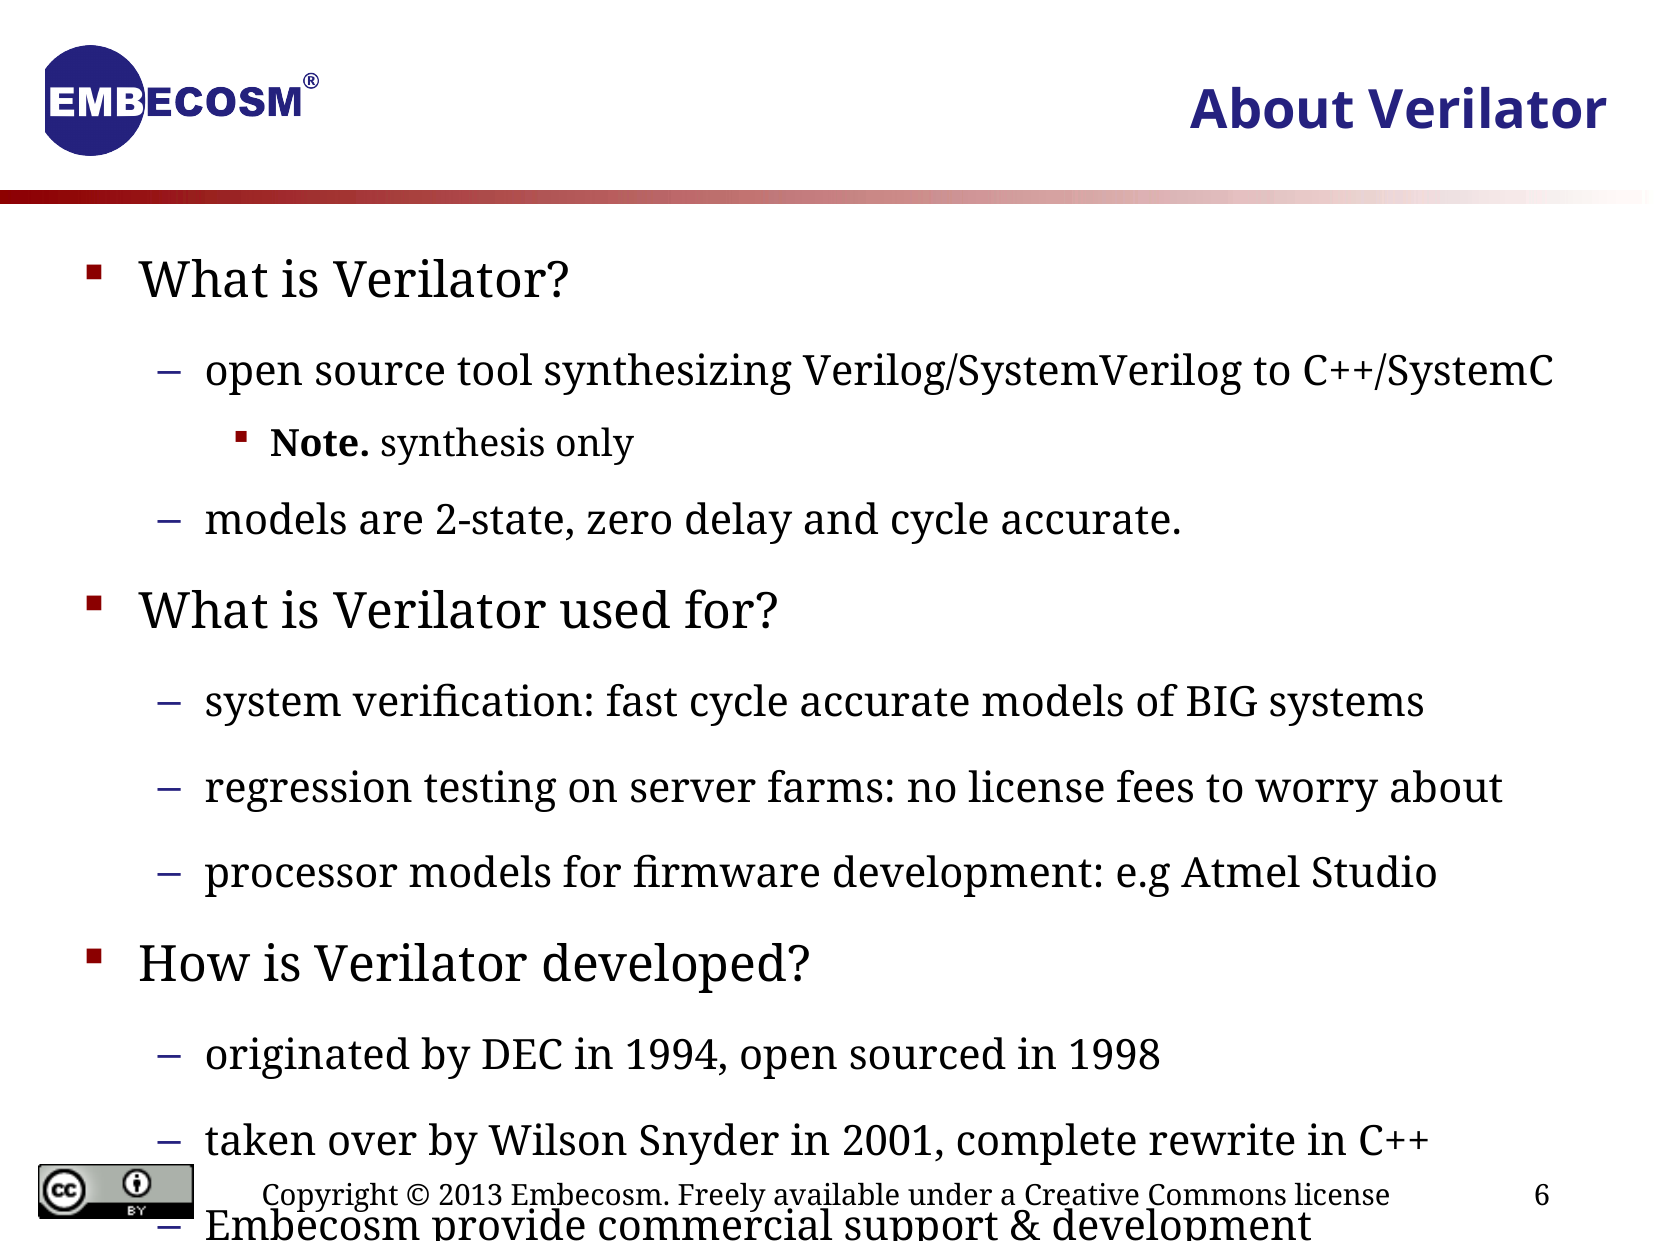

# About Verilator
What is Verilator?
open source tool synthesizing Verilog/SystemVerilog to C++/SystemC
Note. synthesis only
models are 2-state, zero delay and cycle accurate.
What is Verilator used for?
system verification: fast cycle accurate models of BIG systems
regression testing on server farms: no license fees to worry about
processor models for firmware development: e.g Atmel Studio
How is Verilator developed?
originated by DEC in 1994, open sourced in 1998
taken over by Wilson Snyder in 2001, complete rewrite in C++
Embecosm provide commercial support & development
Copyright © 2013 Embecosm. Freely available under a Creative Commons license
6